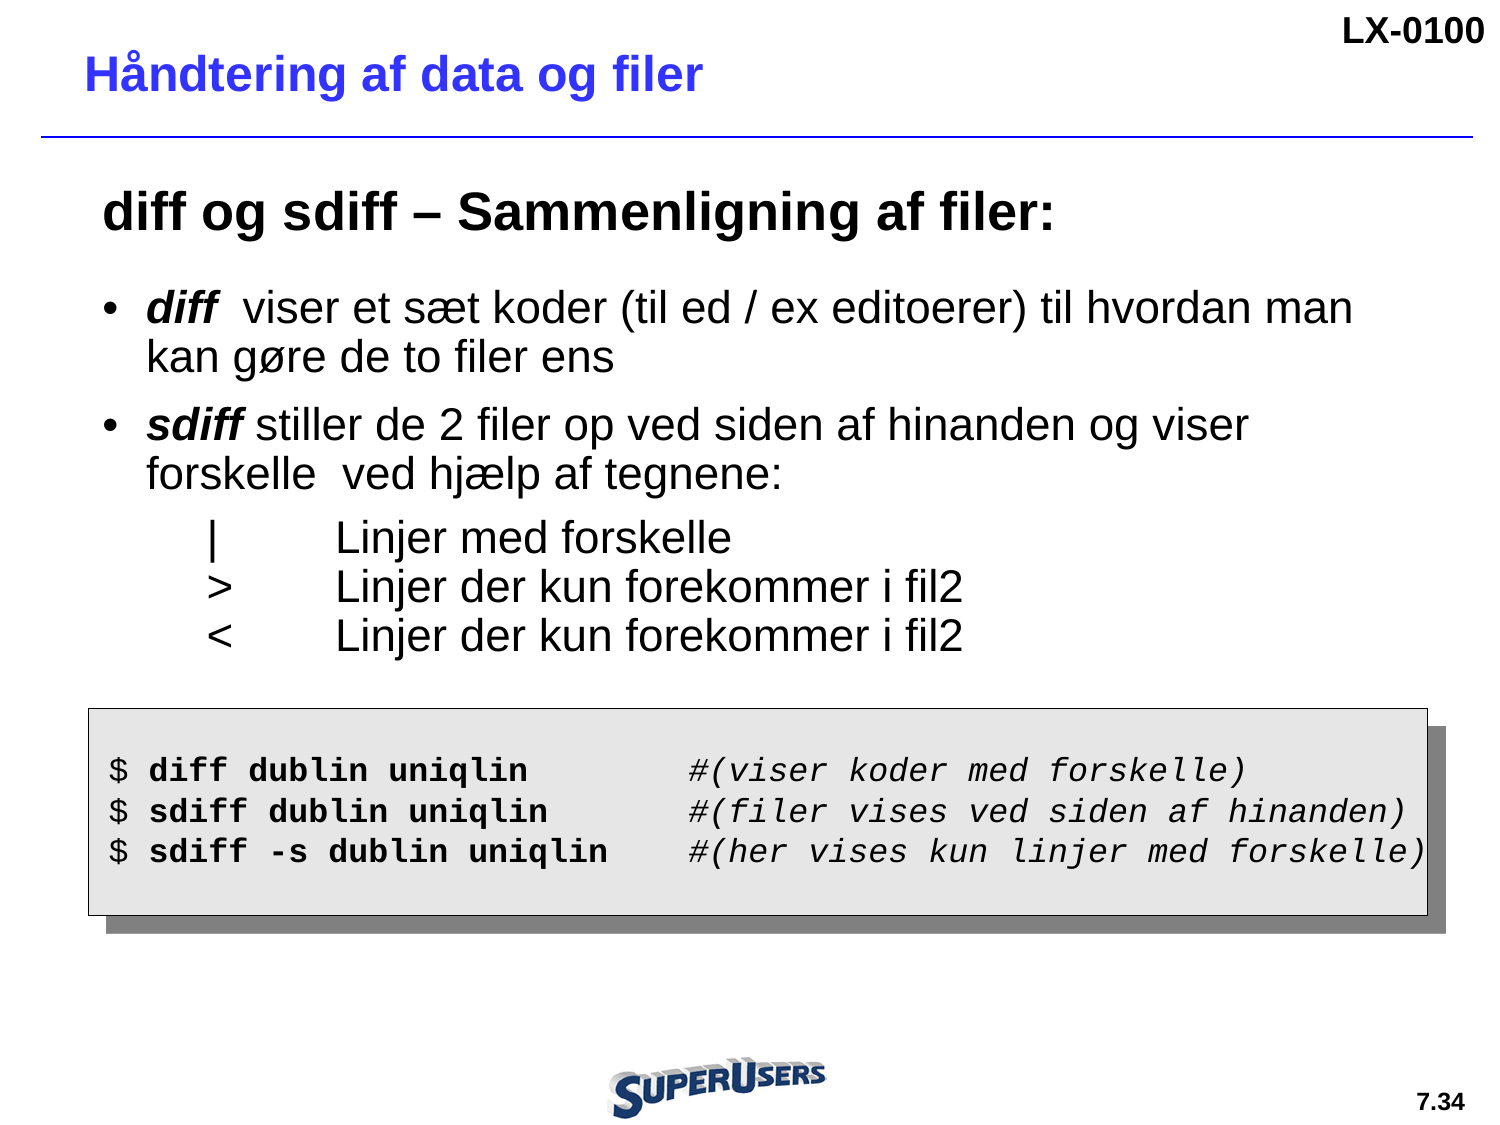

# Håndtering af data og filer
diff og sdiff – Sammenligning af filer:
diff viser et sæt koder (til ed / ex editoerer) til hvordan man kan gøre de to filer ens
sdiff stiller de 2 filer op ved siden af hinanden og viser forskelle ved hjælp af tegnene:
| 	Linjer med forskelle
>	Linjer der kun forekommer i fil2
<	Linjer der kun forekommer i fil2
 $ diff dublin uniqlin 	#(viser koder med forskelle)
 $ sdiff dublin uniqlin 	#(filer vises ved siden af hinanden)
 $ sdiff -s dublin uniqlin #(her vises kun linjer med forskelle)